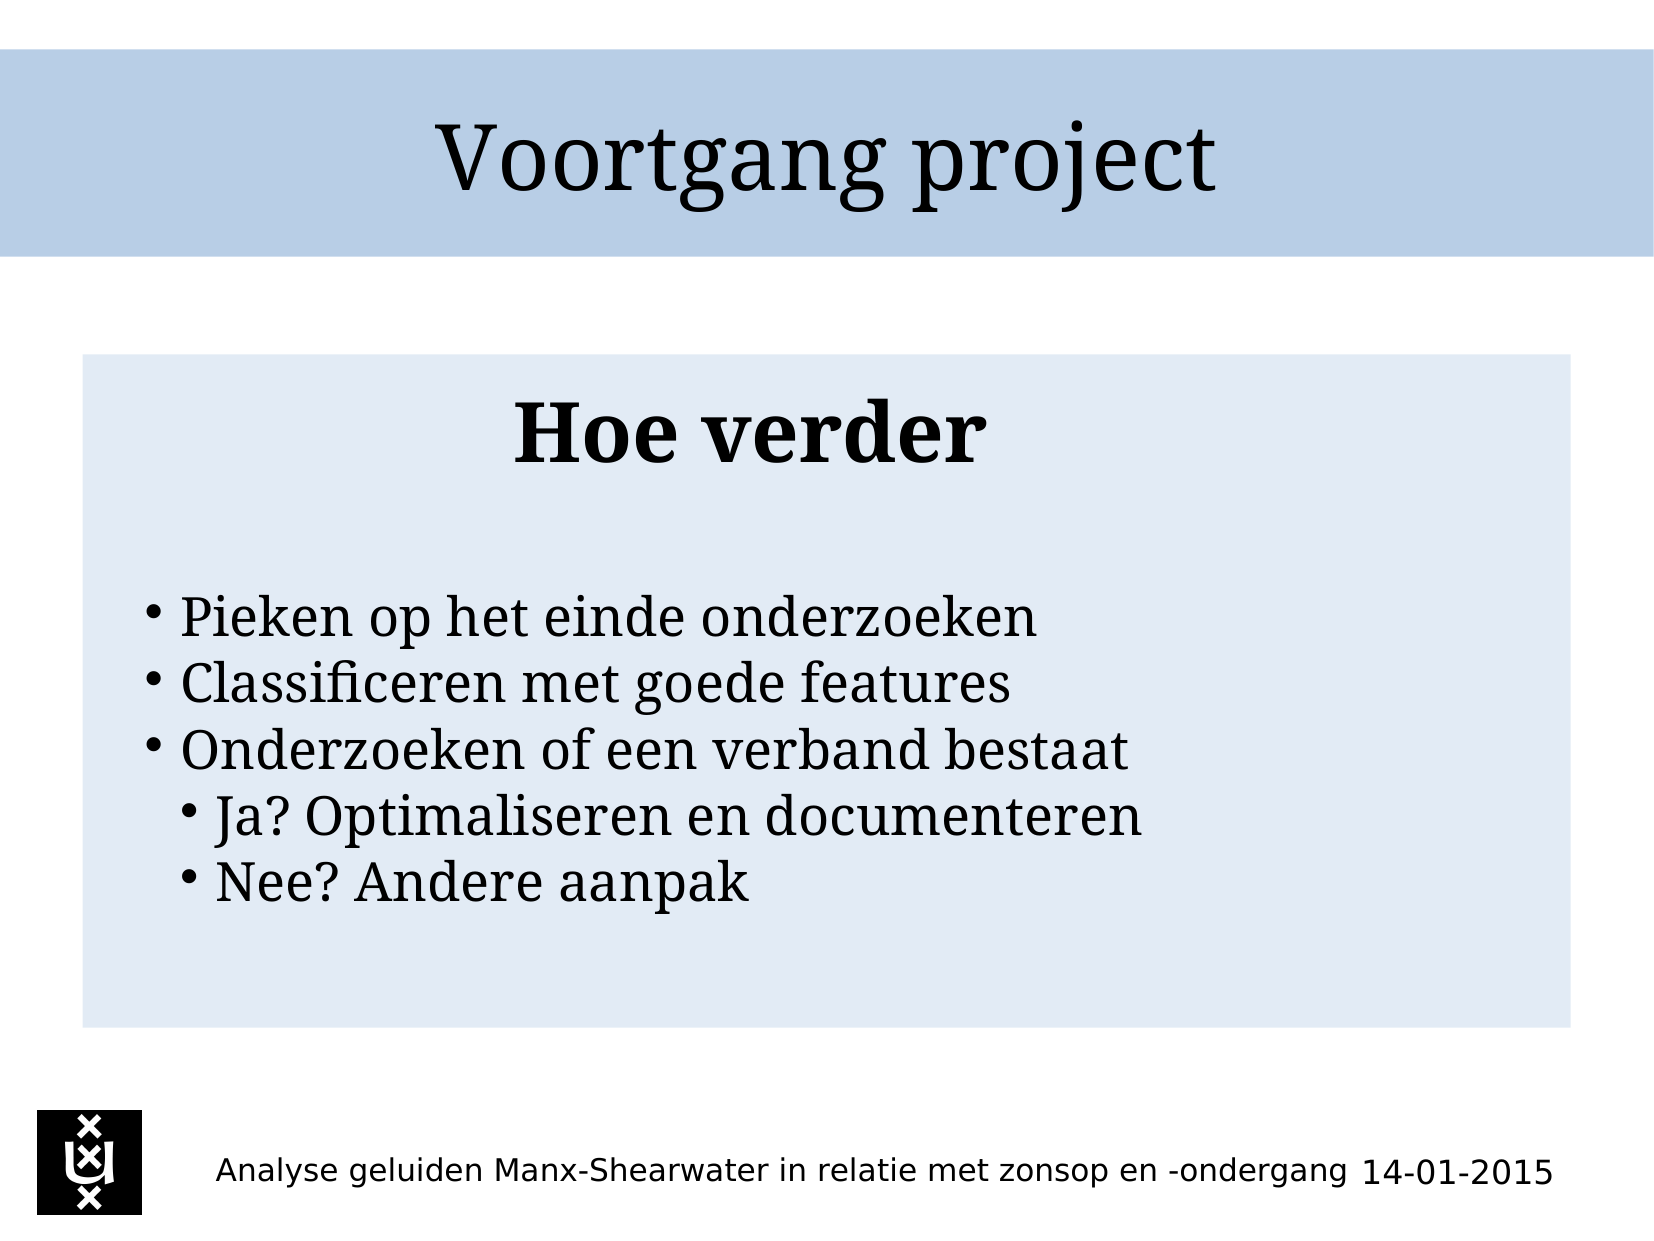

# Voortgang project
						Hoe verder
Pieken op het einde onderzoeken
Classificeren met goede features
Onderzoeken of een verband bestaat
Ja? Optimaliseren en documenteren
Nee? Andere aanpak
Analyse geluiden Manx-Shearwater in relatie met zonsop en -ondergang
14-01-2015